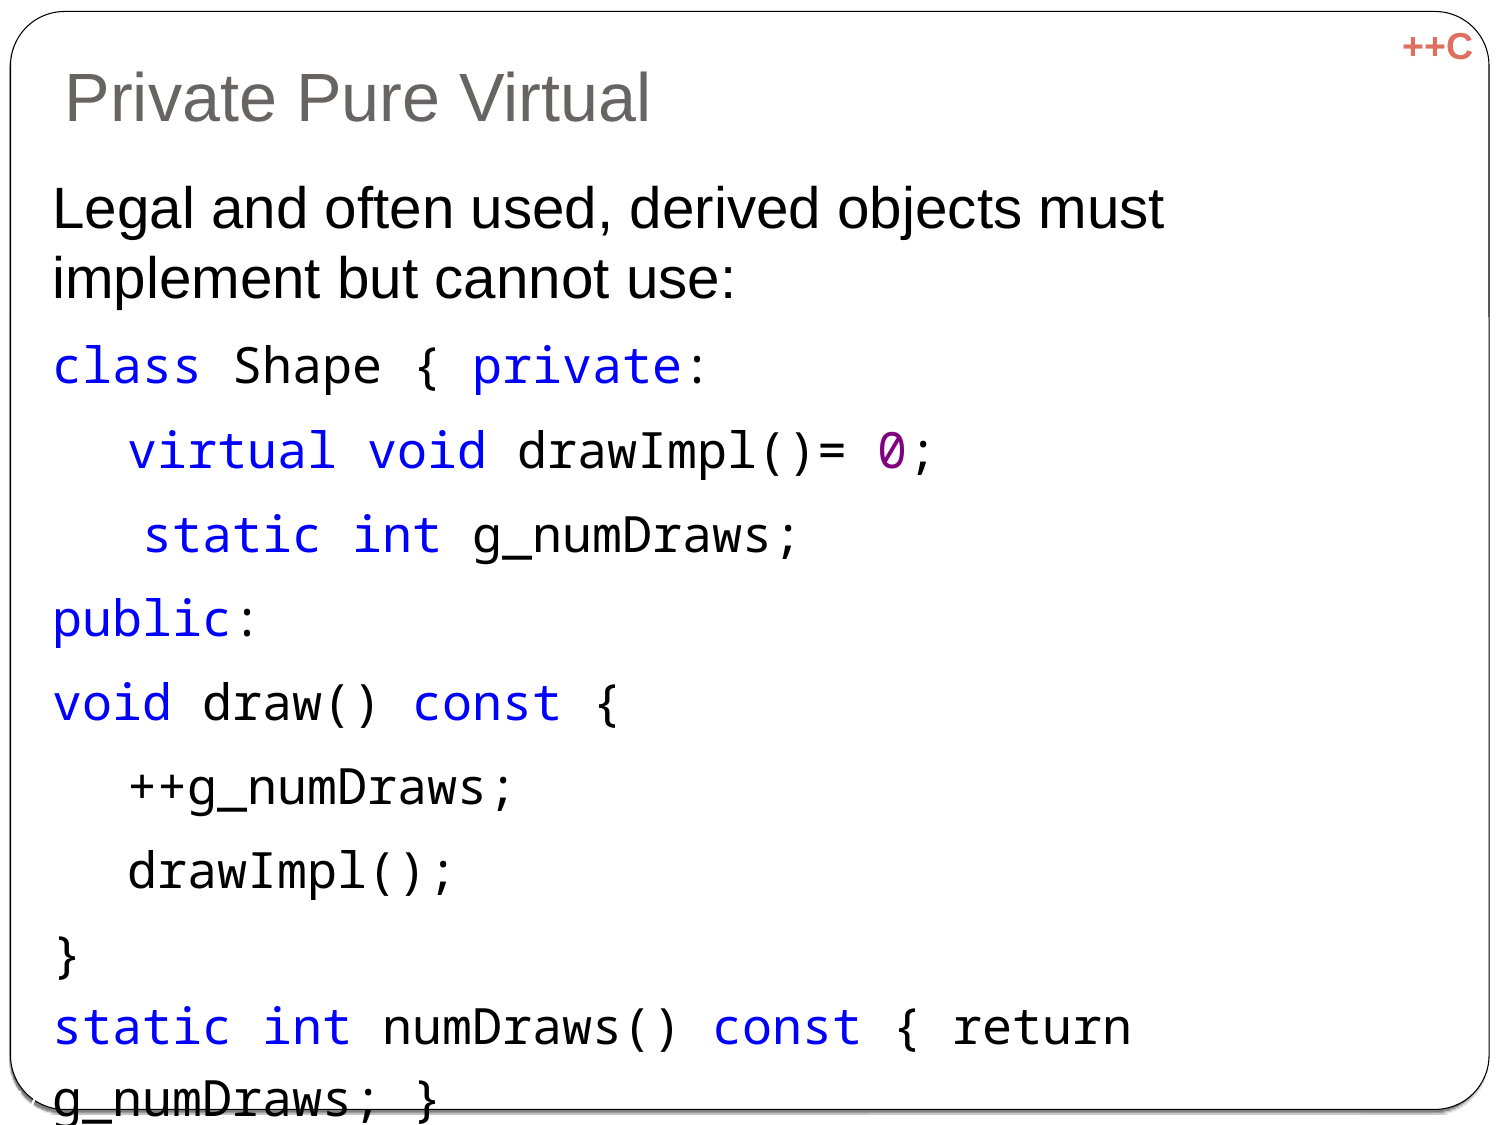

# Private Pure Virtual
Legal and often used, derived objects must implement but cannot use:
class Shape { private:
	virtual void drawImpl()= 0;
 static int g_numDraws;
public:
void draw() const {
 	++g_numDraws;
	drawImpl();
}
static int numDraws() const { return g_numDraws; }